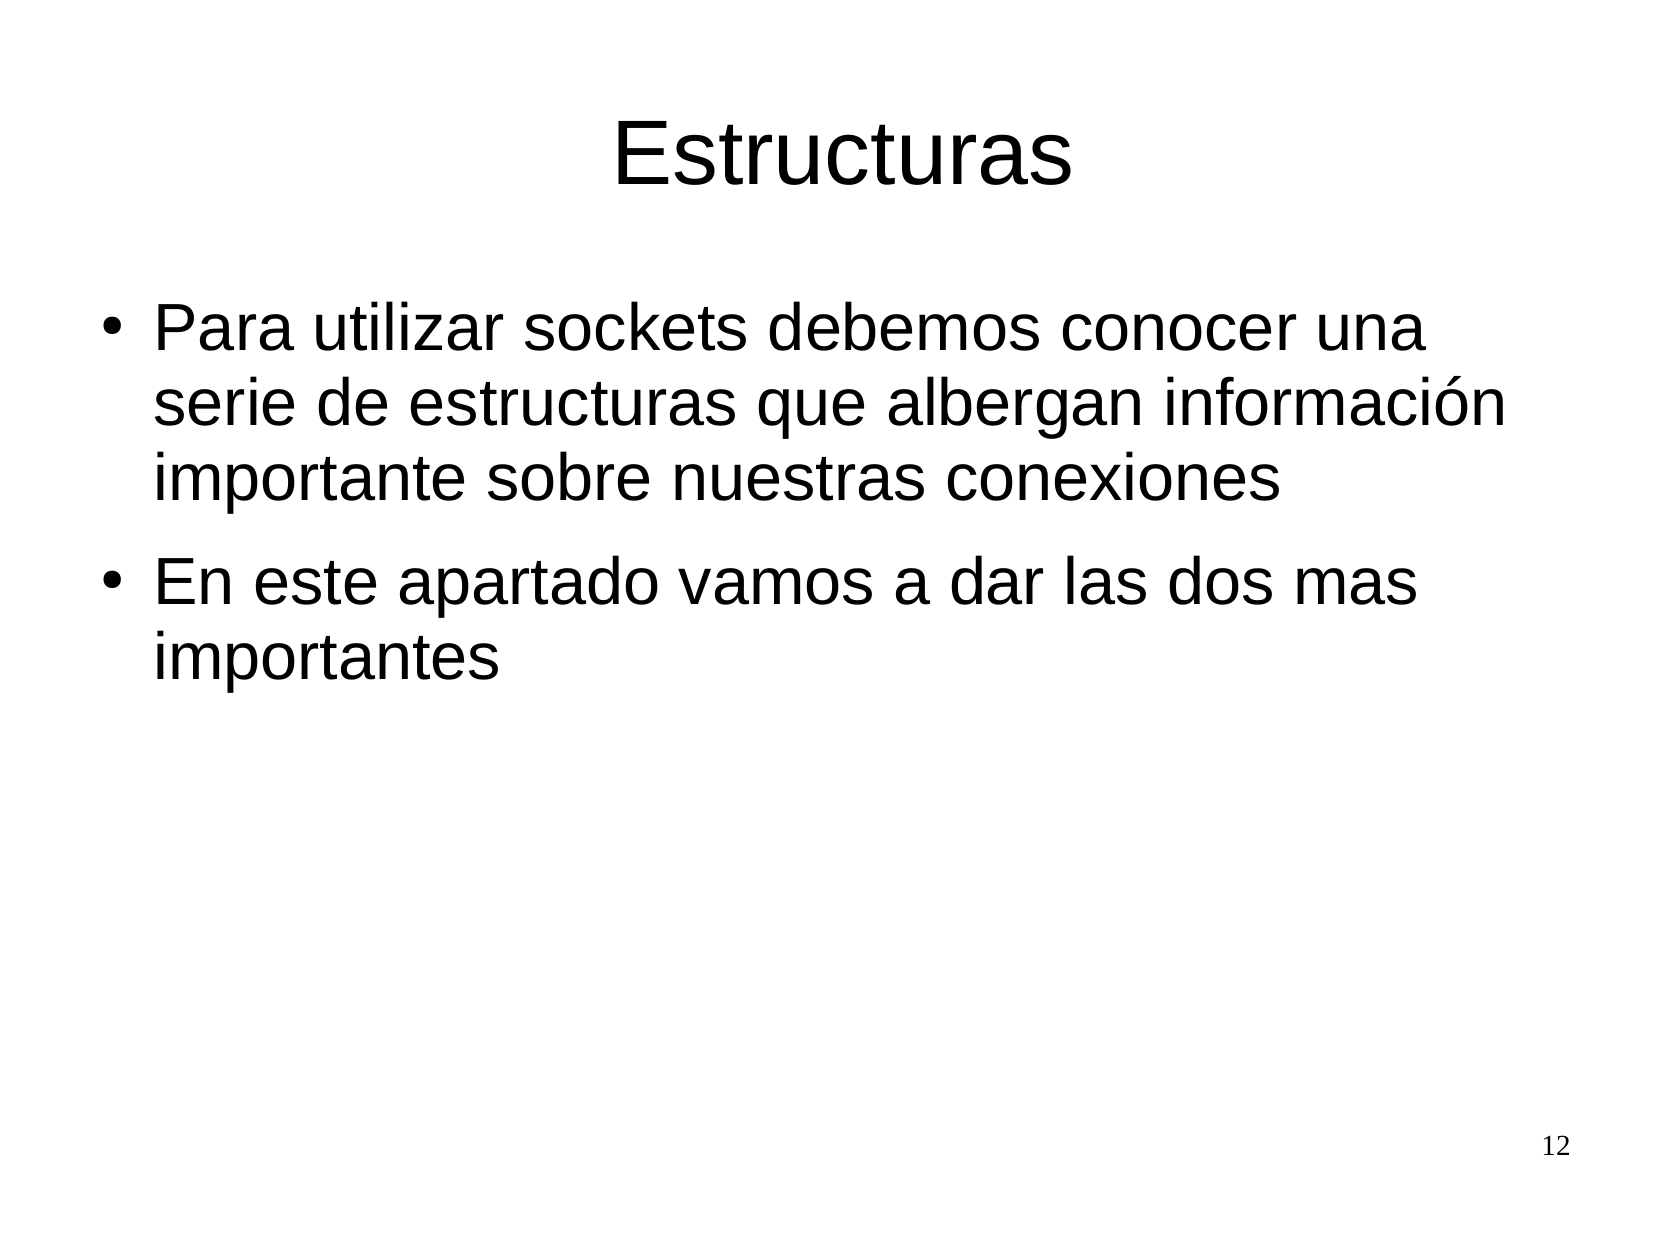

# Estructuras
Para utilizar sockets debemos conocer una serie de estructuras que albergan información importante sobre nuestras conexiones
En este apartado vamos a dar las dos mas importantes
12